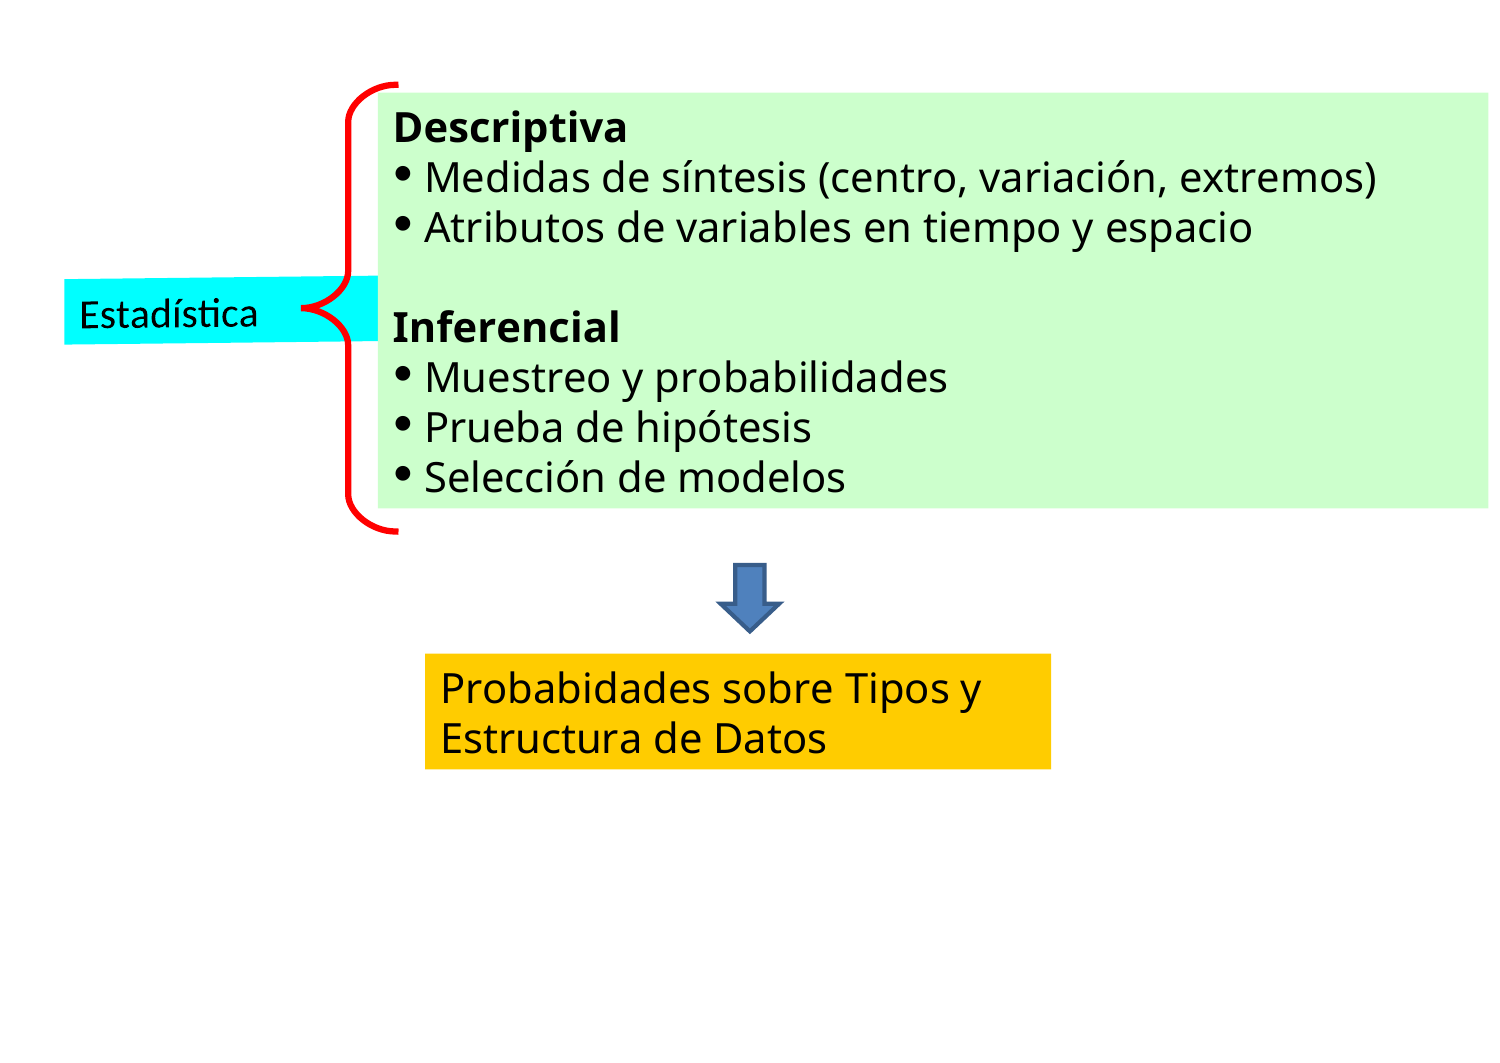

Descriptiva
 Medidas de síntesis (centro, variación, extremos)
 Atributos de variables en tiempo y espacio
Inferencial
 Muestreo y probabilidades
 Prueba de hipótesis
 Selección de modelos
Estadística
Probabidades sobre Tipos y Estructura de Datos